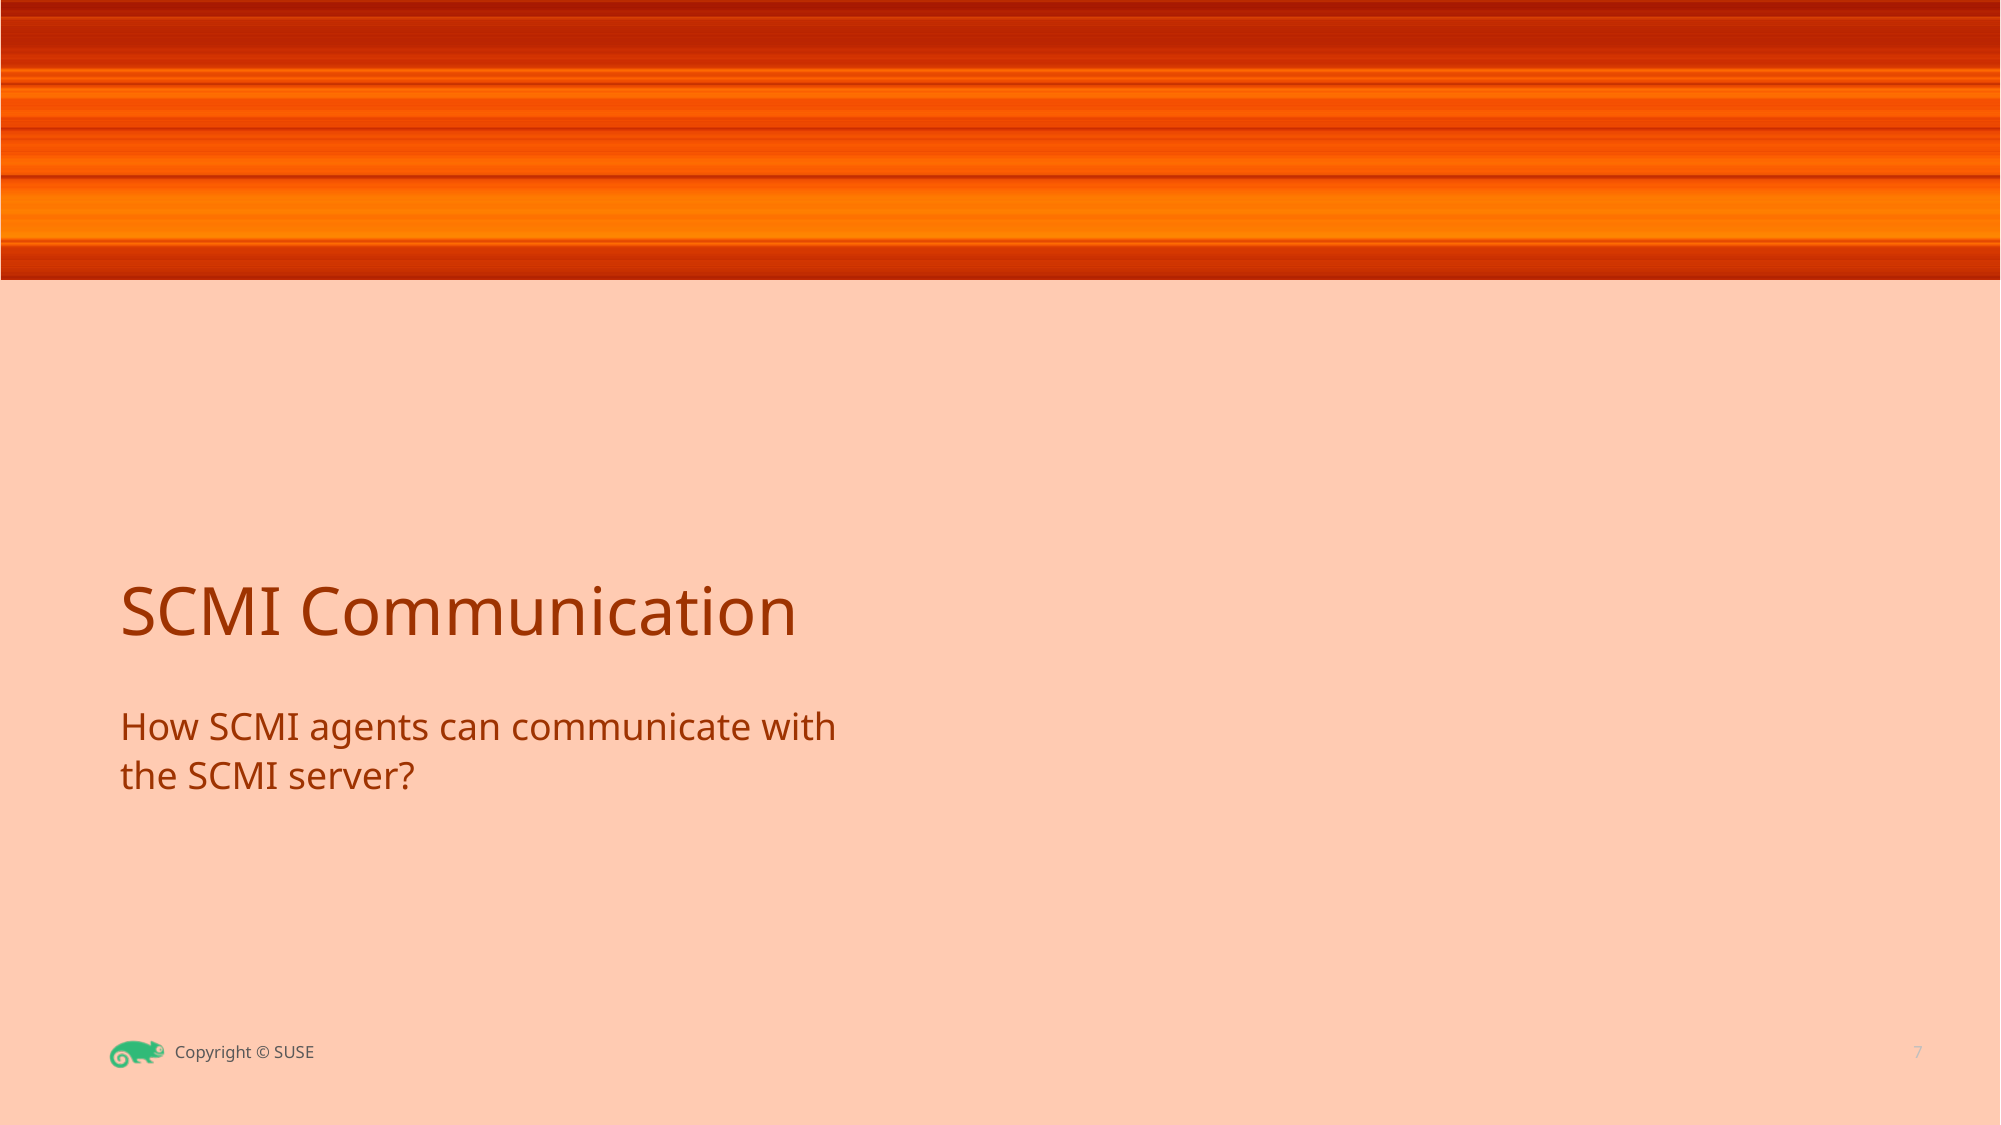

SCMI Communication
# How SCMI agents can communicate with the SCMI server?